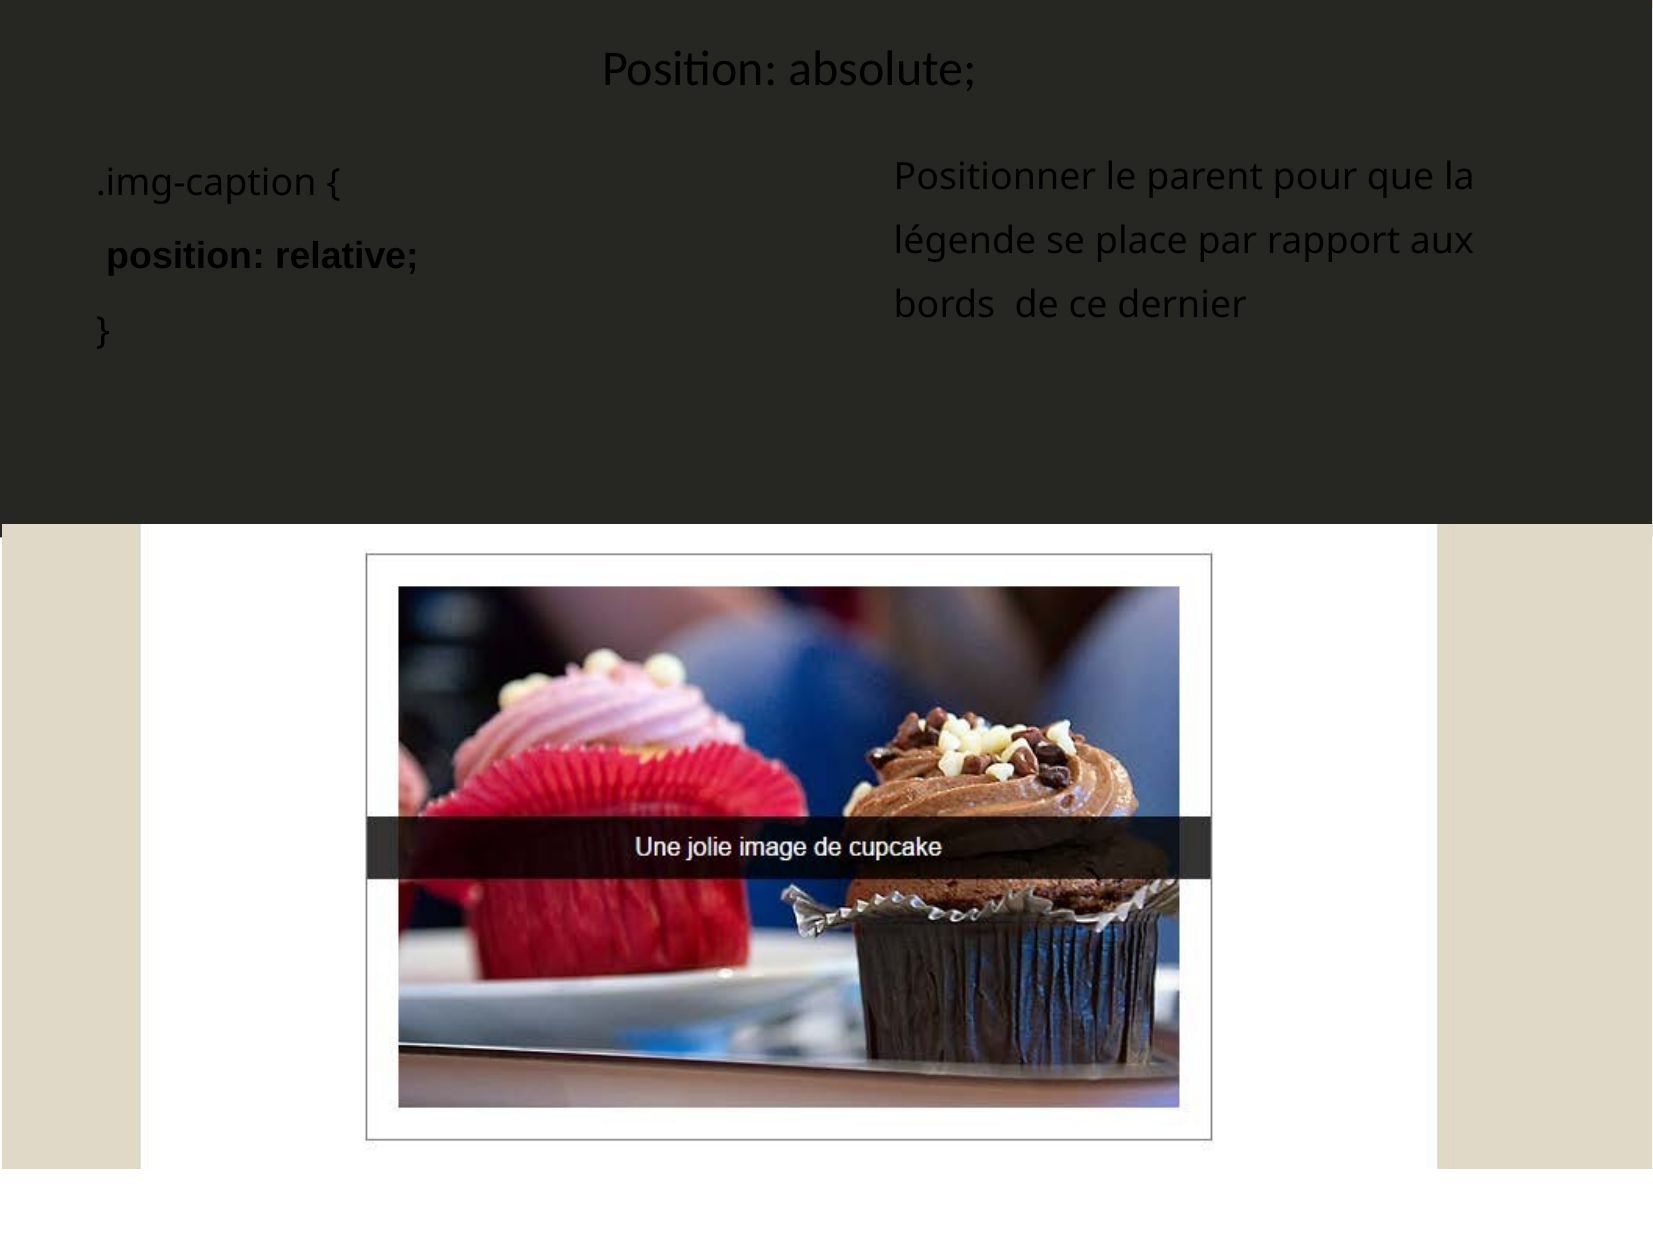

# Position: absolute;
Positionner le parent pour que la légende se place par rapport aux bords de ce dernier
.img-caption {
position: relative;
}